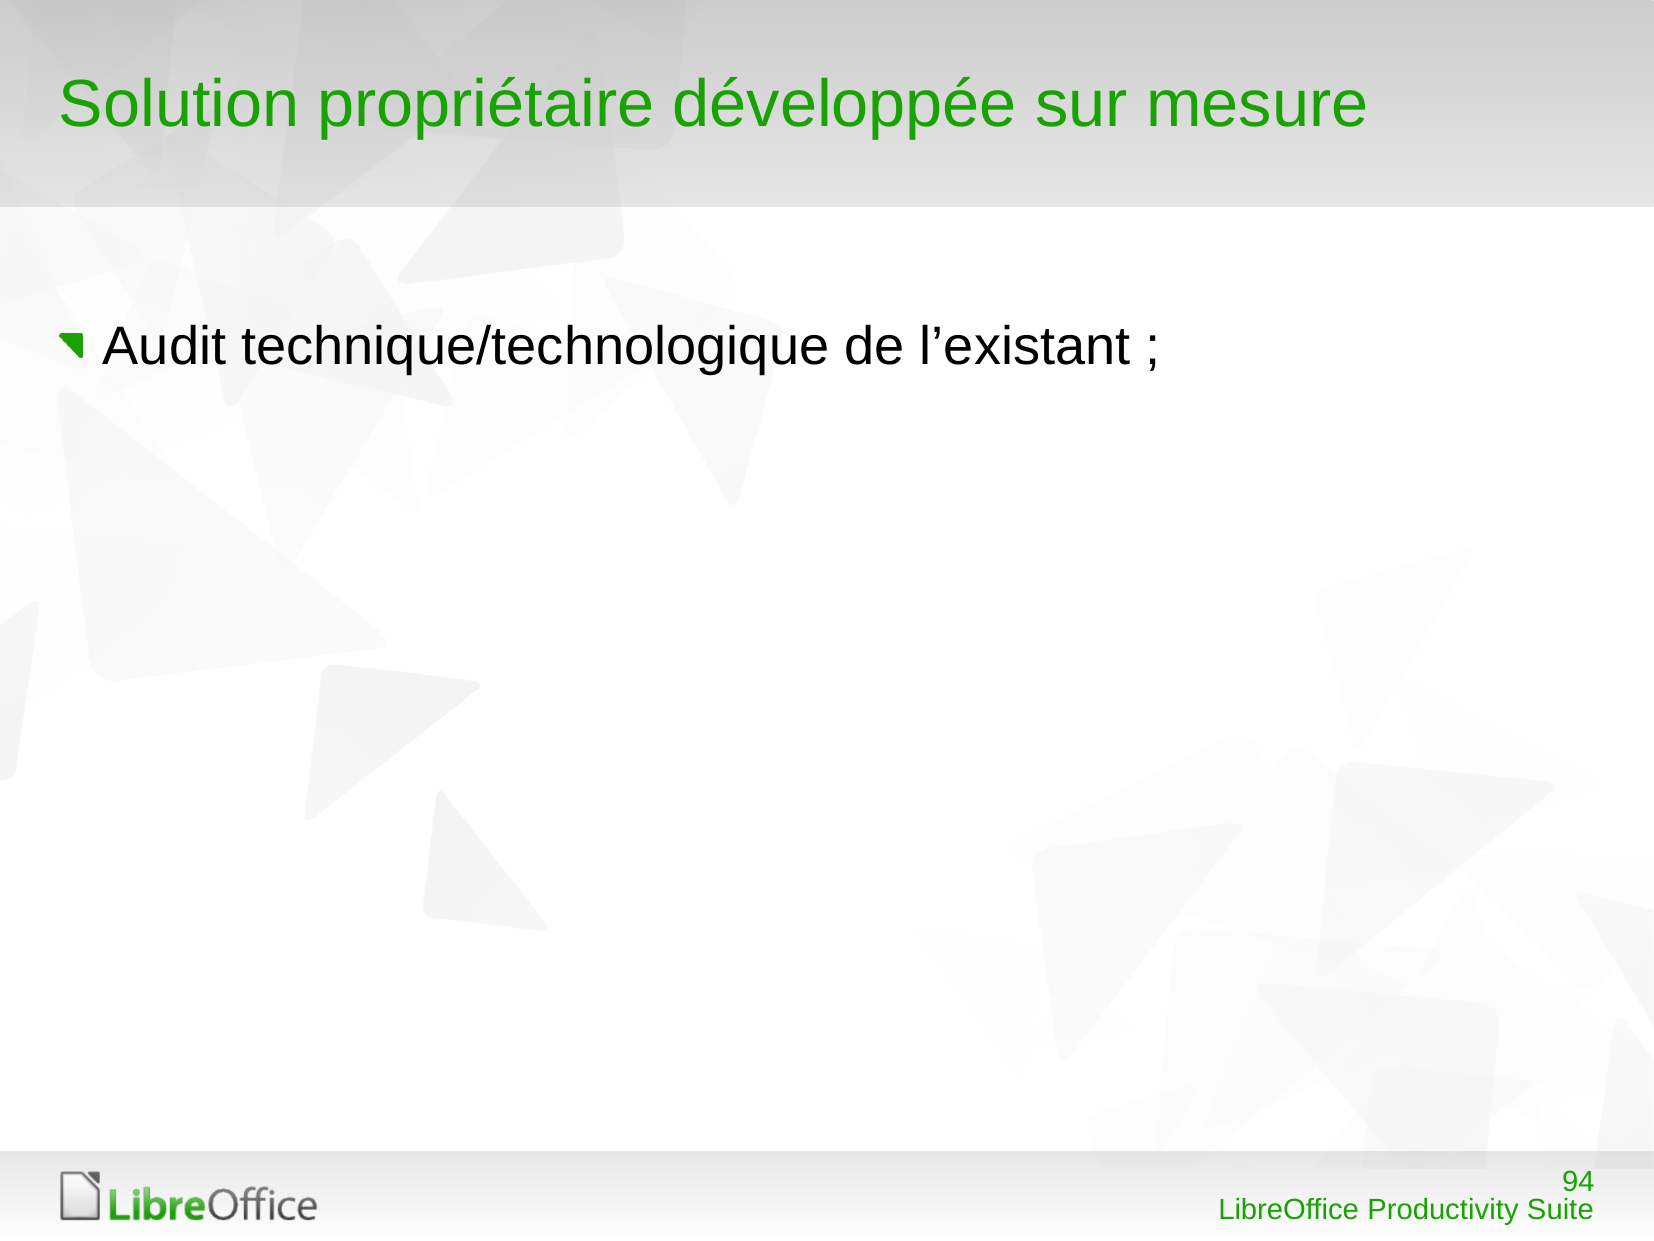

# Solution propriétaire développée sur mesure
Audit technique/technologique de l’existant ;
94
LibreOffice Productivity Suite